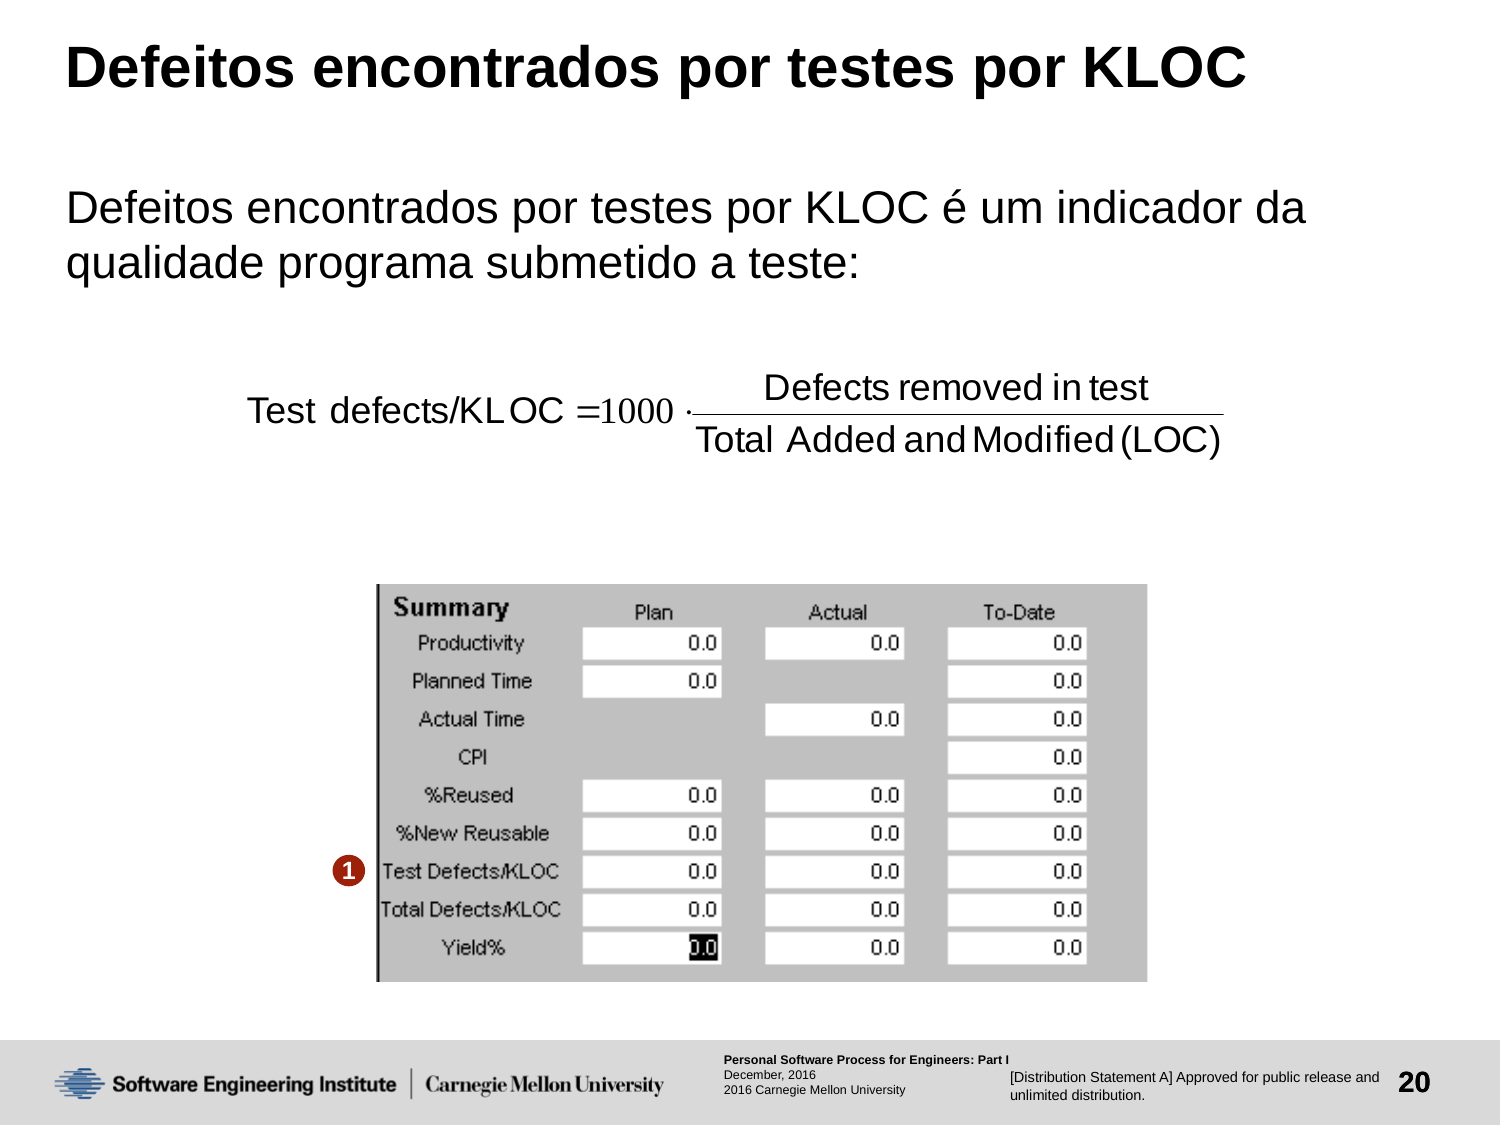

# Defeitos encontrados por testes por KLOC
Defeitos encontrados por testes por KLOC é um indicador da qualidade programa submetido a teste: